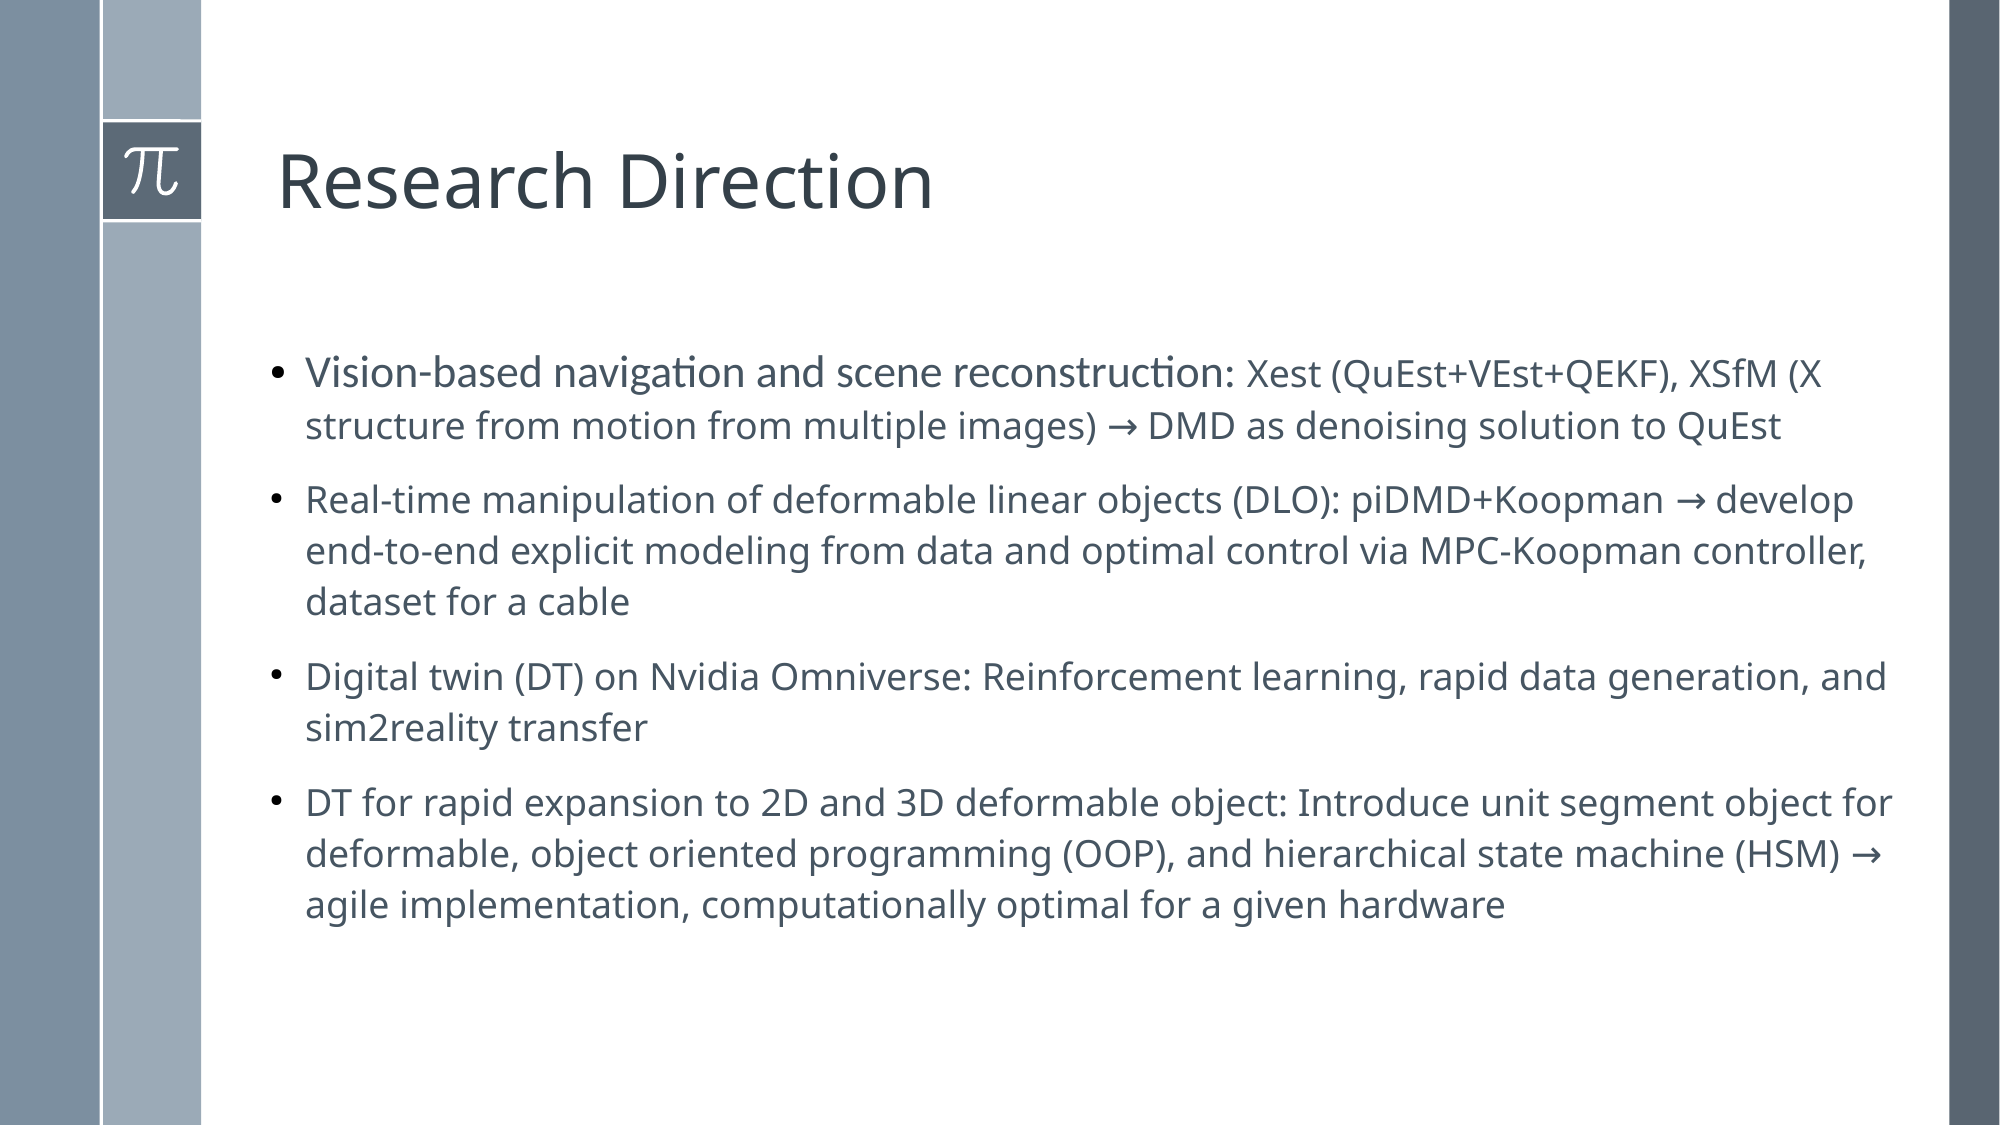

Research Direction
Vision-based navigation and scene reconstruction: Xest (QuEst+VEst+QEKF), XSfM (X structure from motion from multiple images) → DMD as denoising solution to QuEst
Real-time manipulation of deformable linear objects (DLO): piDMD+Koopman → develop end-to-end explicit modeling from data and optimal control via MPC-Koopman controller, dataset for a cable
Digital twin (DT) on Nvidia Omniverse: Reinforcement learning, rapid data generation, and sim2reality transfer
DT for rapid expansion to 2D and 3D deformable object: Introduce unit segment object for deformable, object oriented programming (OOP), and hierarchical state machine (HSM) → agile implementation, computationally optimal for a given hardware